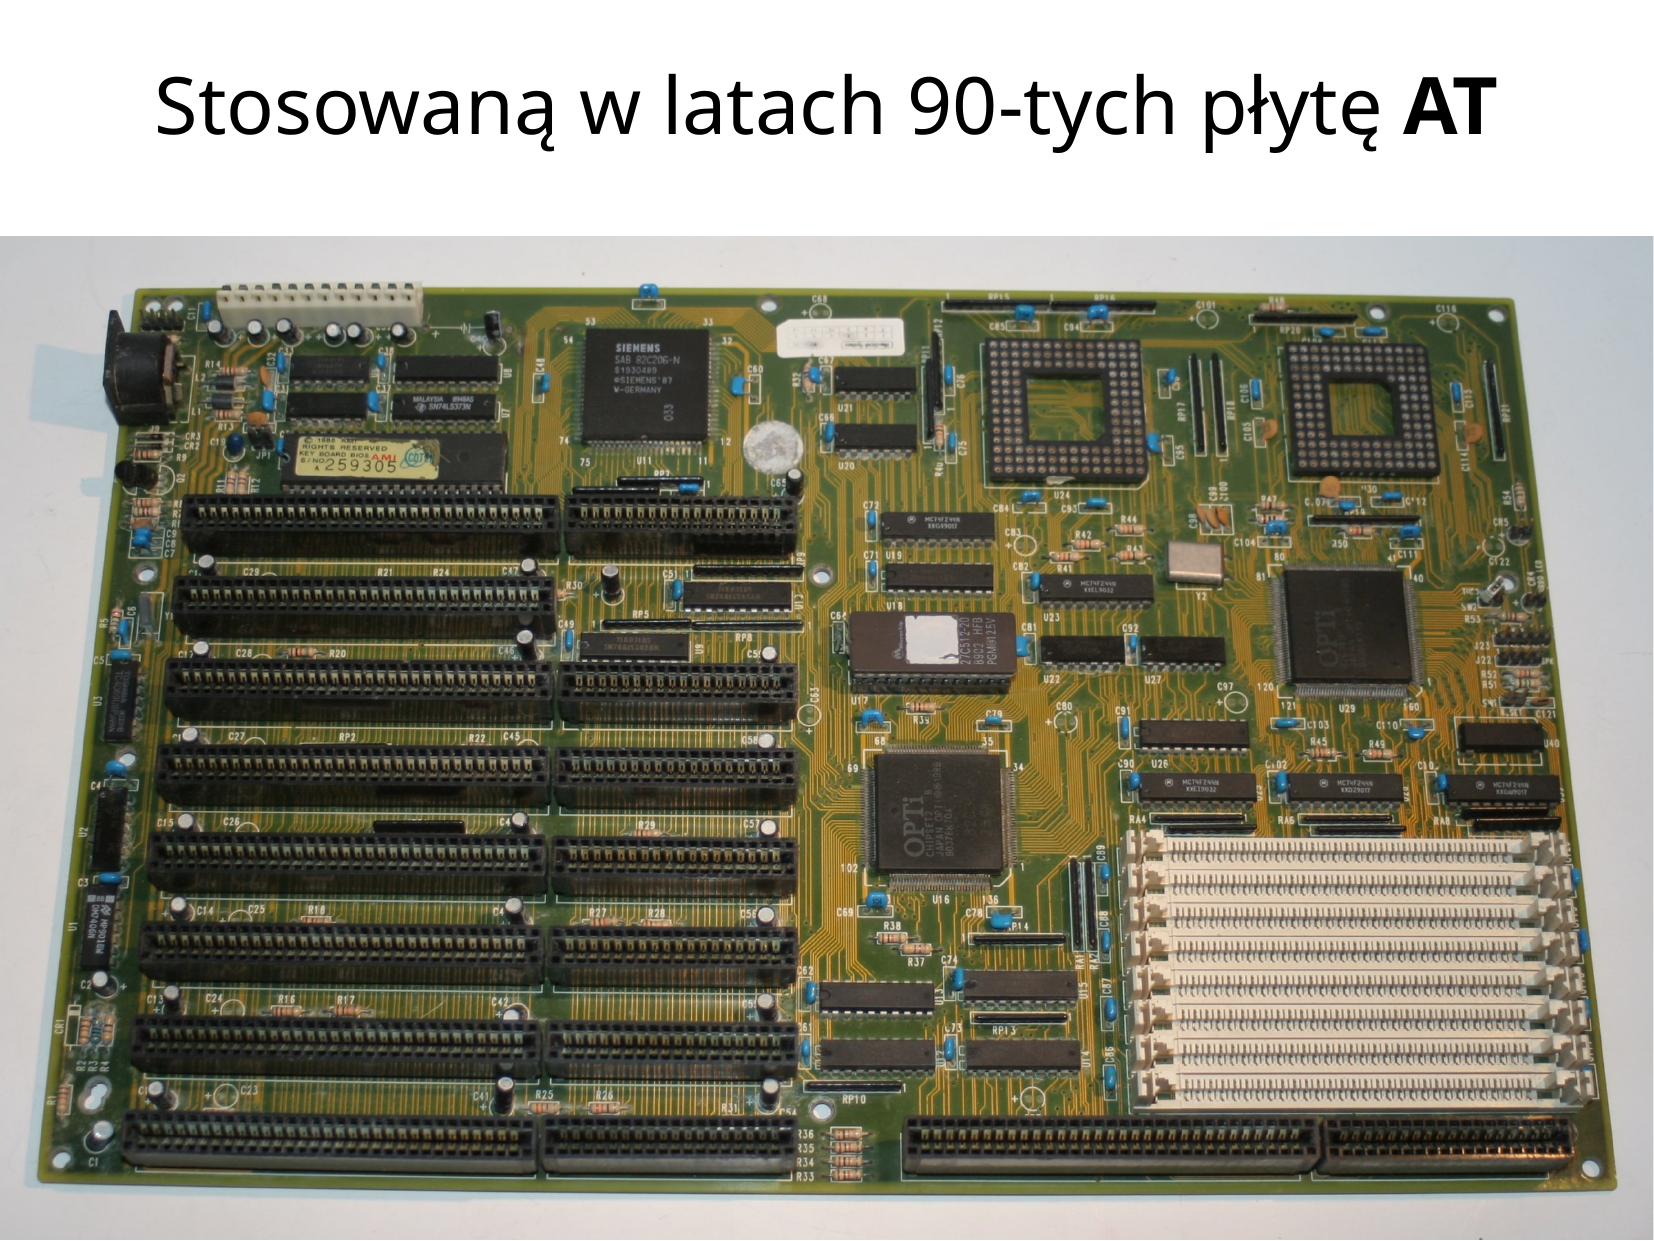

# Stosowaną w latach 90-tych płytę AT